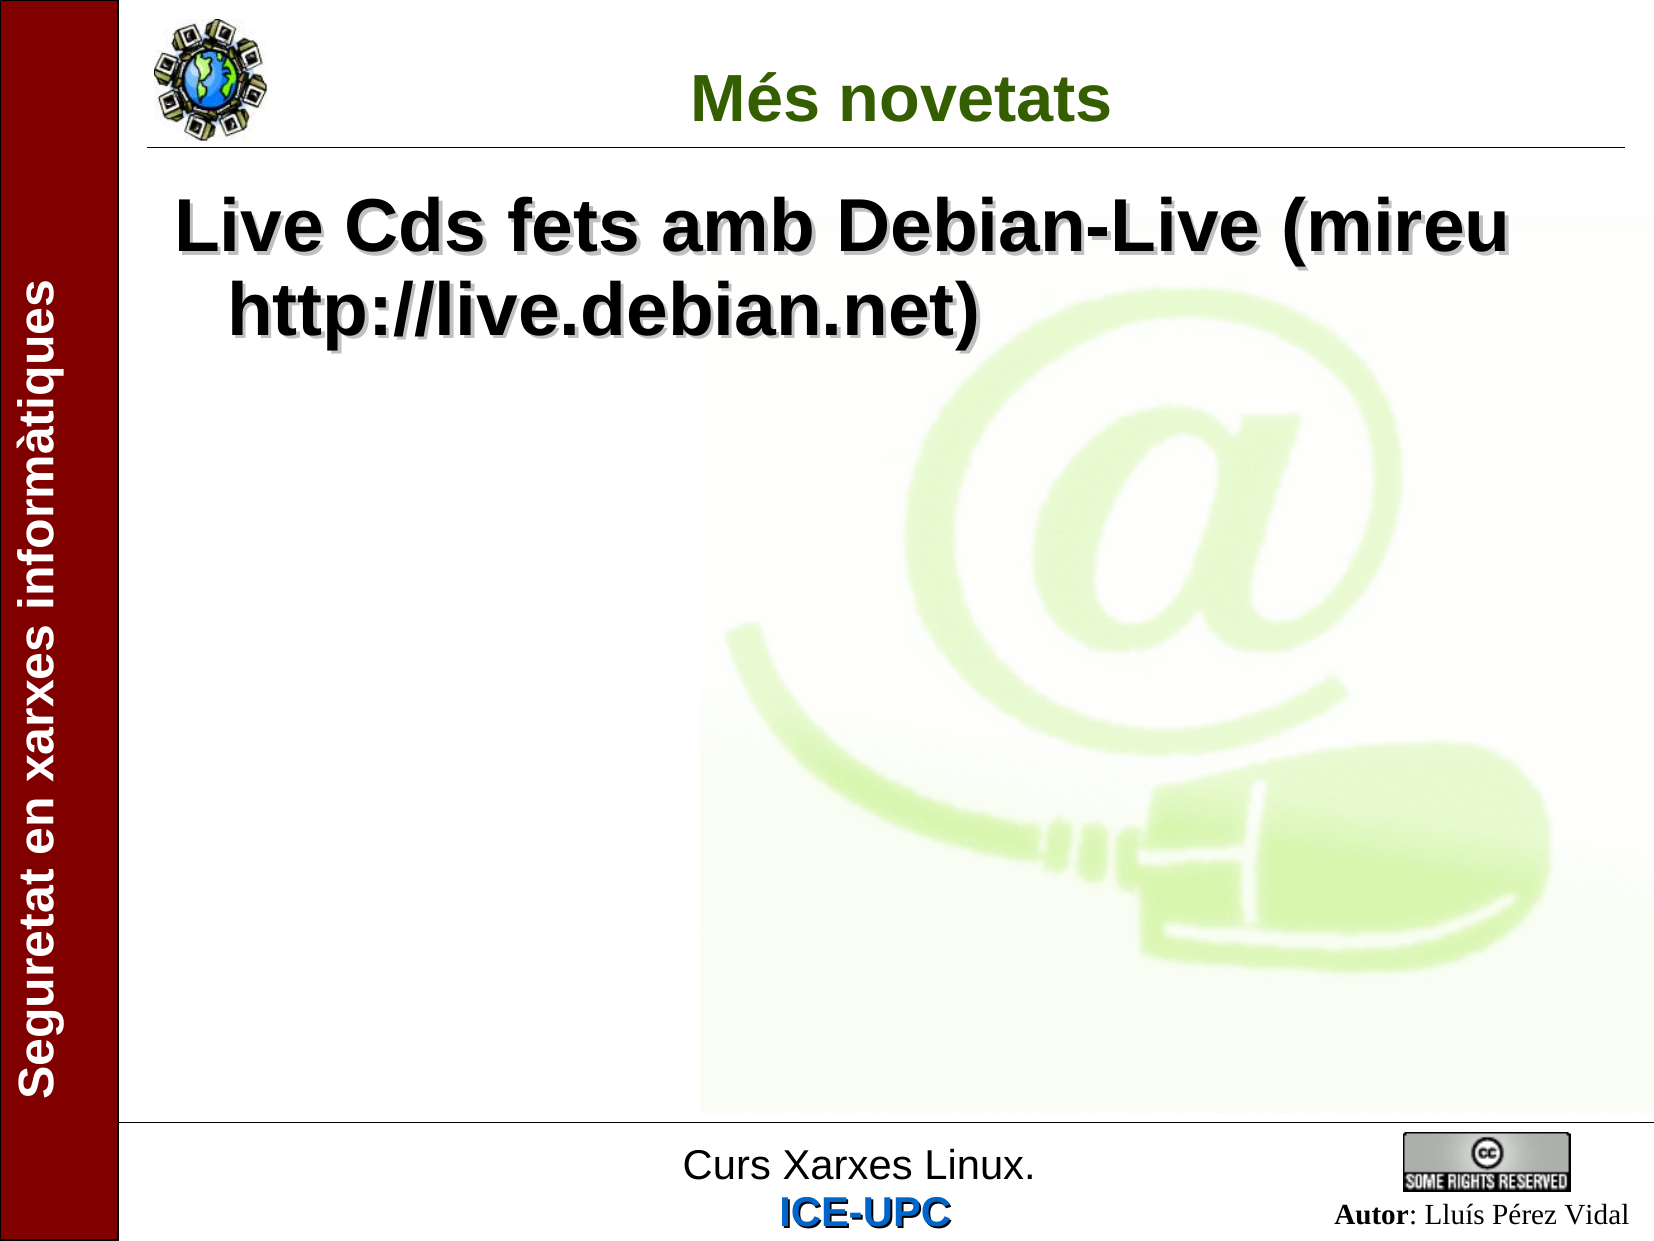

# Més novetats
Live Cds fets amb Debian-Live (mireu http://live.debian.net)